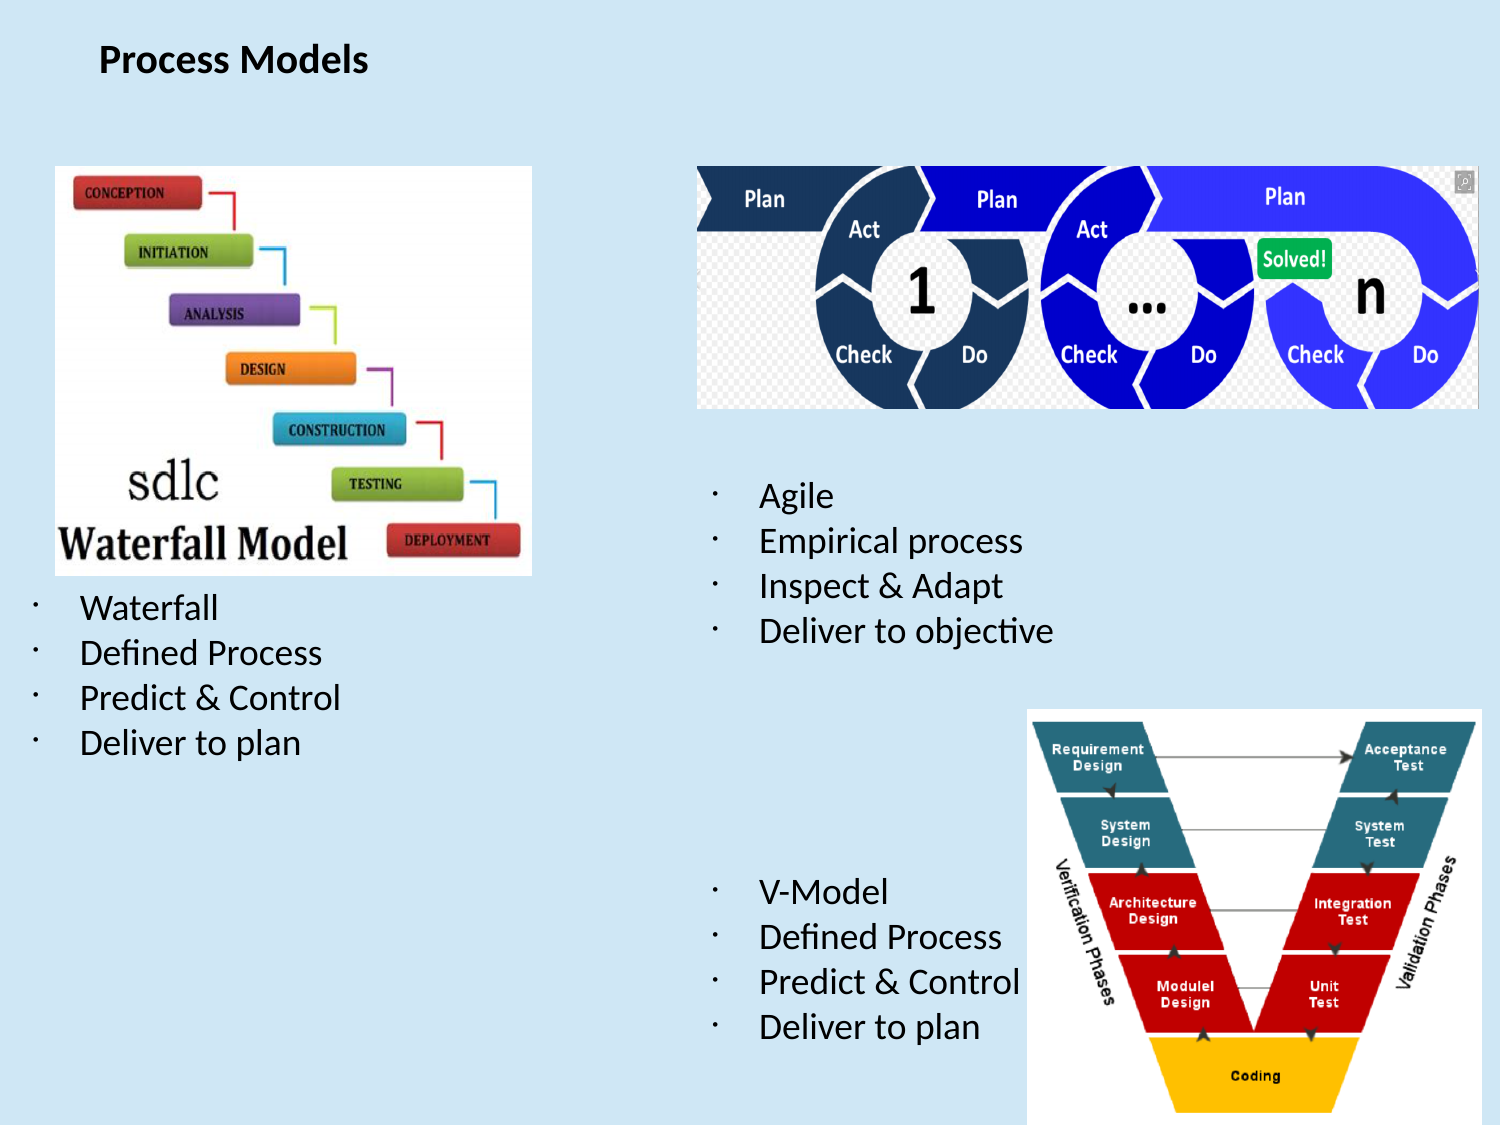

Process Models
Agile
Empirical process
Inspect & Adapt
Deliver to objective
Waterfall
Defined Process
Predict & Control
Deliver to plan
V-Model
Defined Process
Predict & Control
Deliver to plan